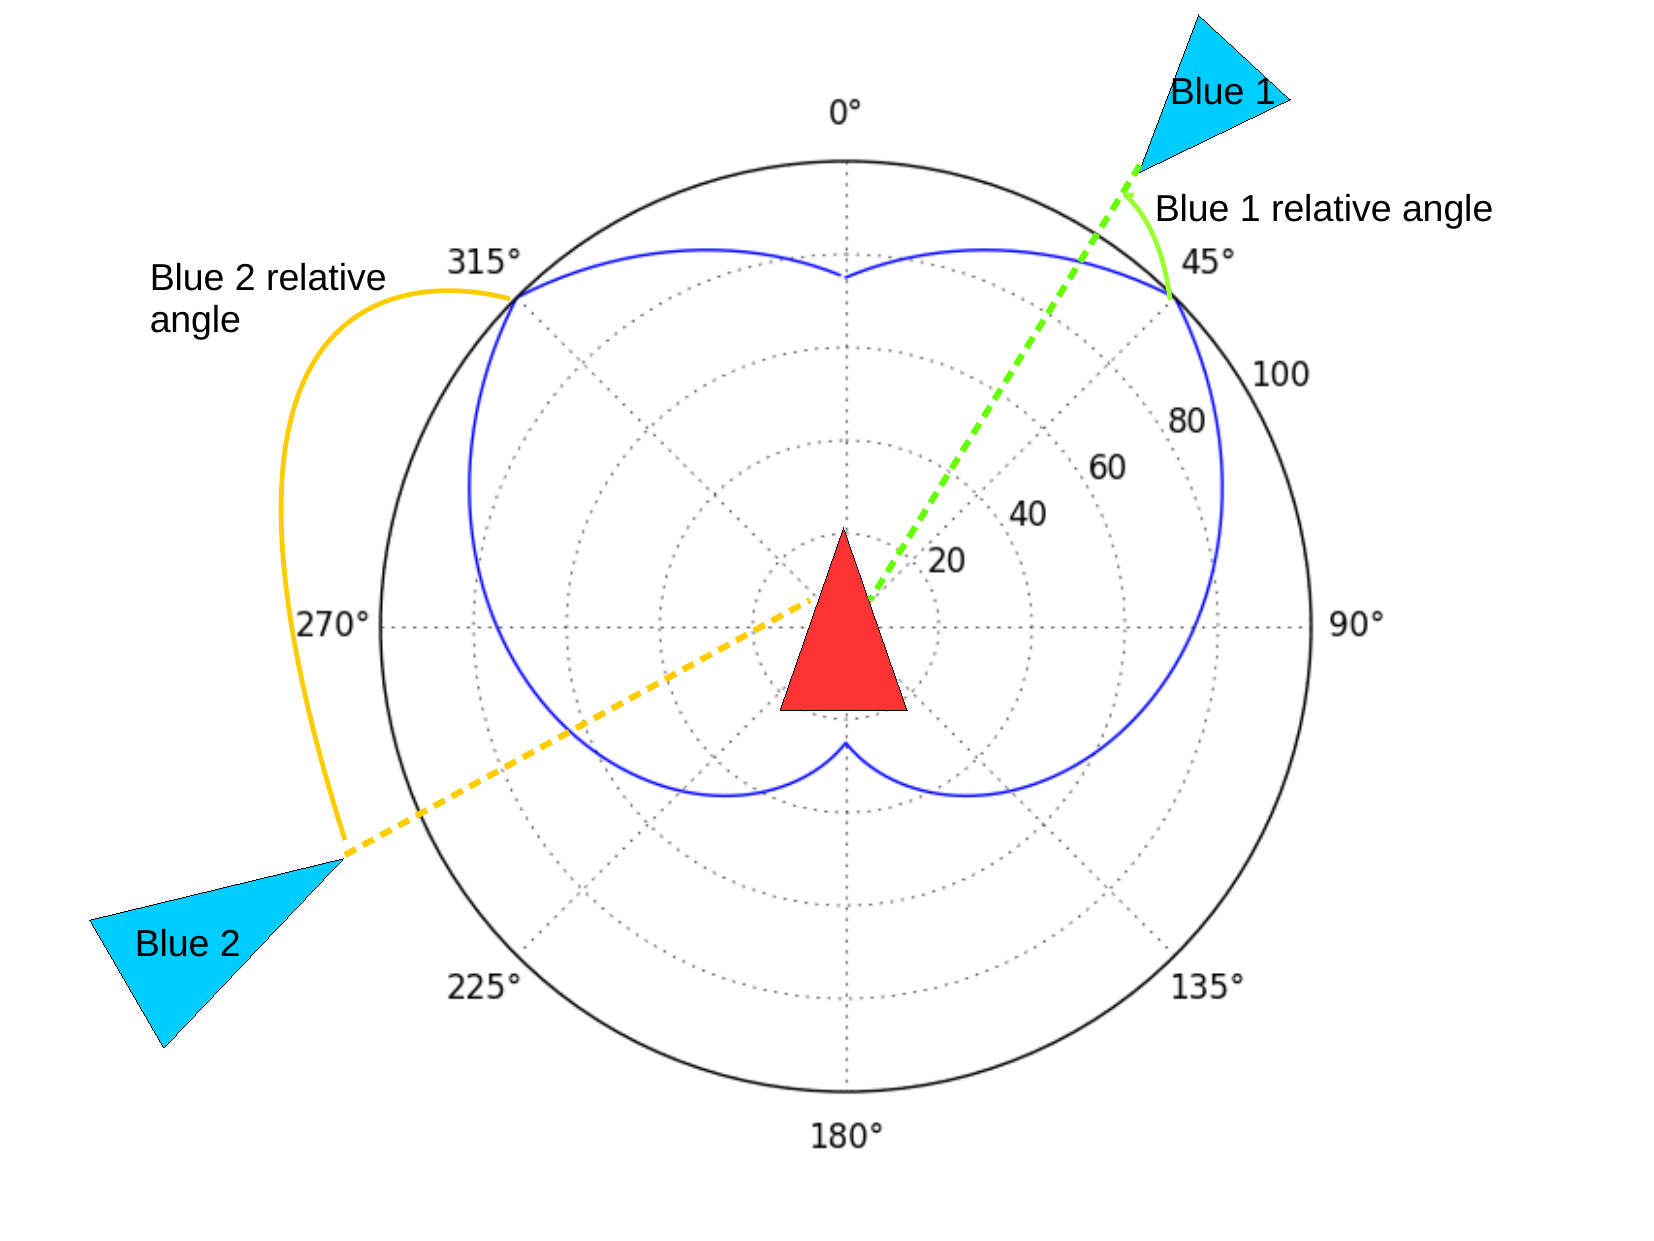

Blue 1
Blue 1 relative angle
Blue 2 relative
angle
Blue 2